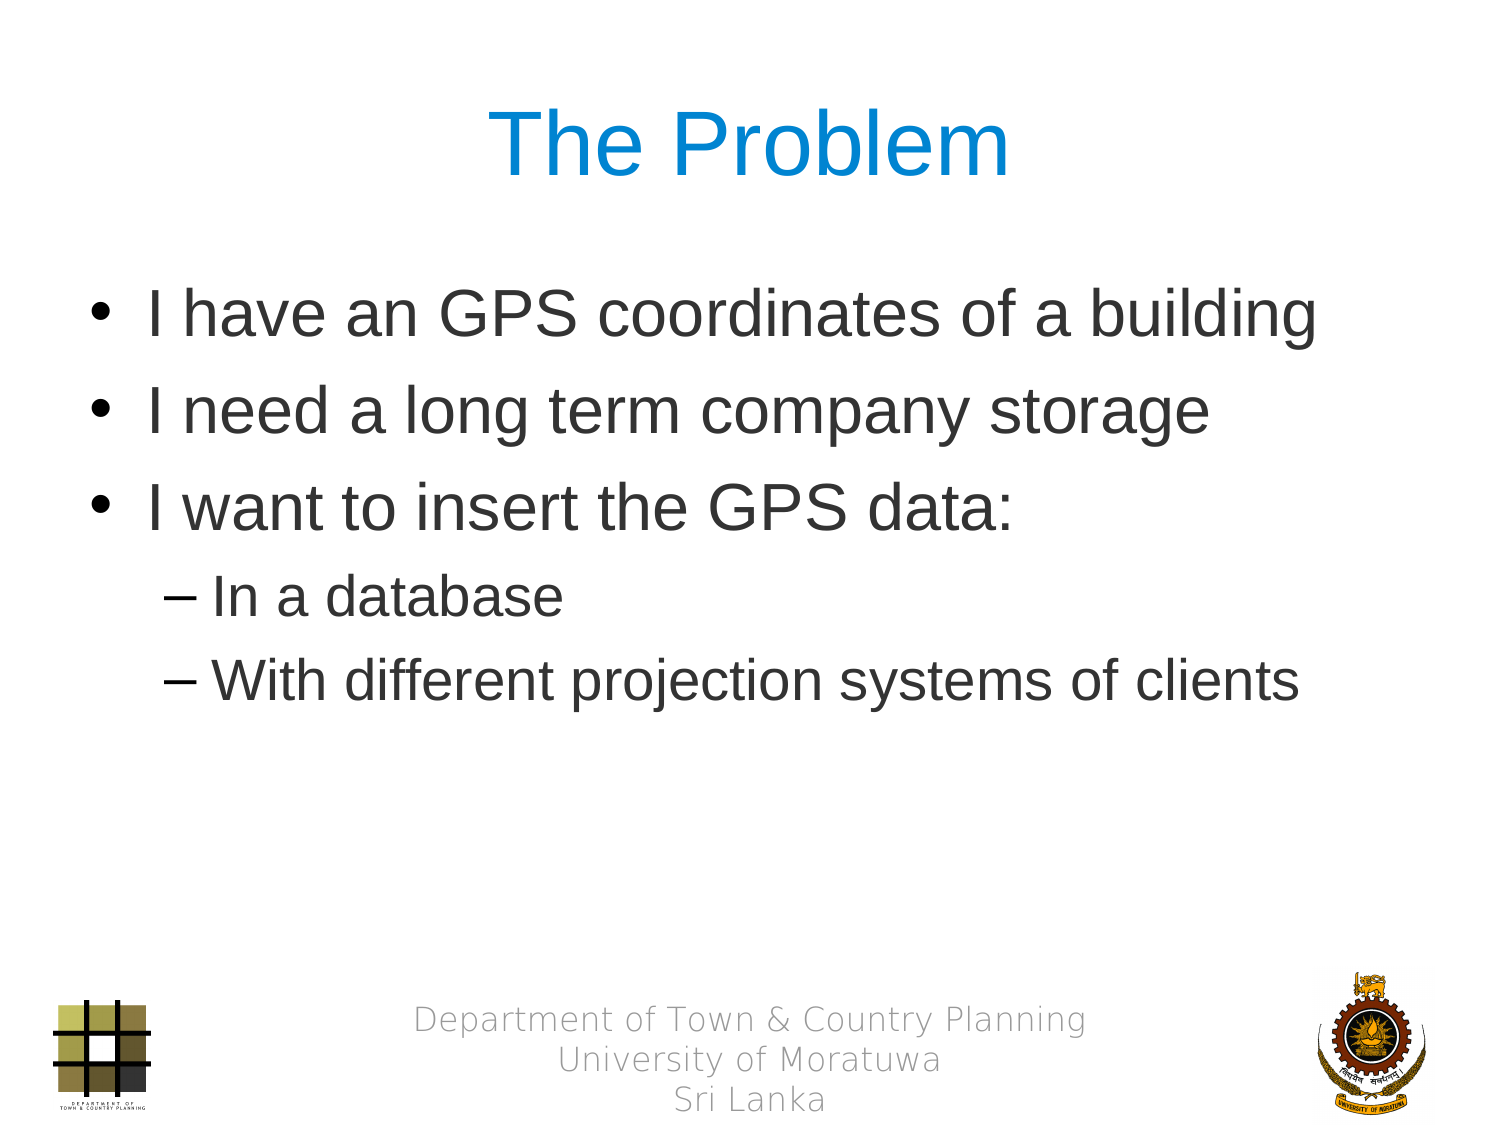

# The Problem
I have an GPS coordinates of a building
I need a long term company storage
I want to insert the GPS data:
In a database
With different projection systems of clients